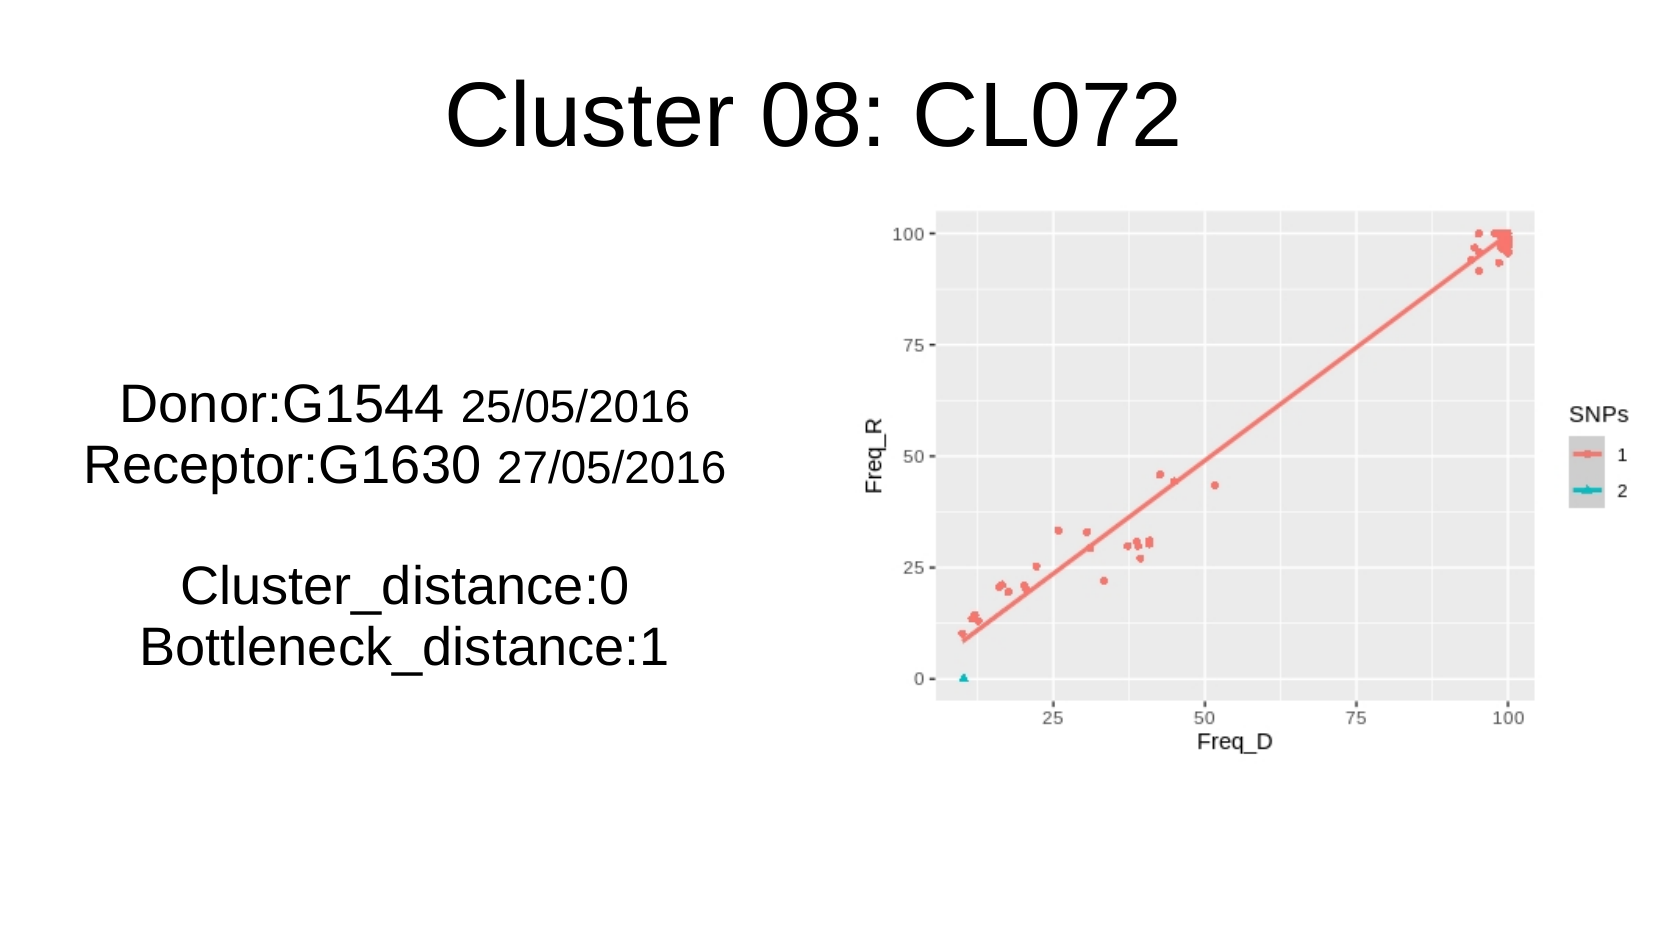

# Cluster 08: CL072
Donor:G1544 25/05/2016
Receptor:G1630 27/05/2016
Cluster_distance:0
Bottleneck_distance:1